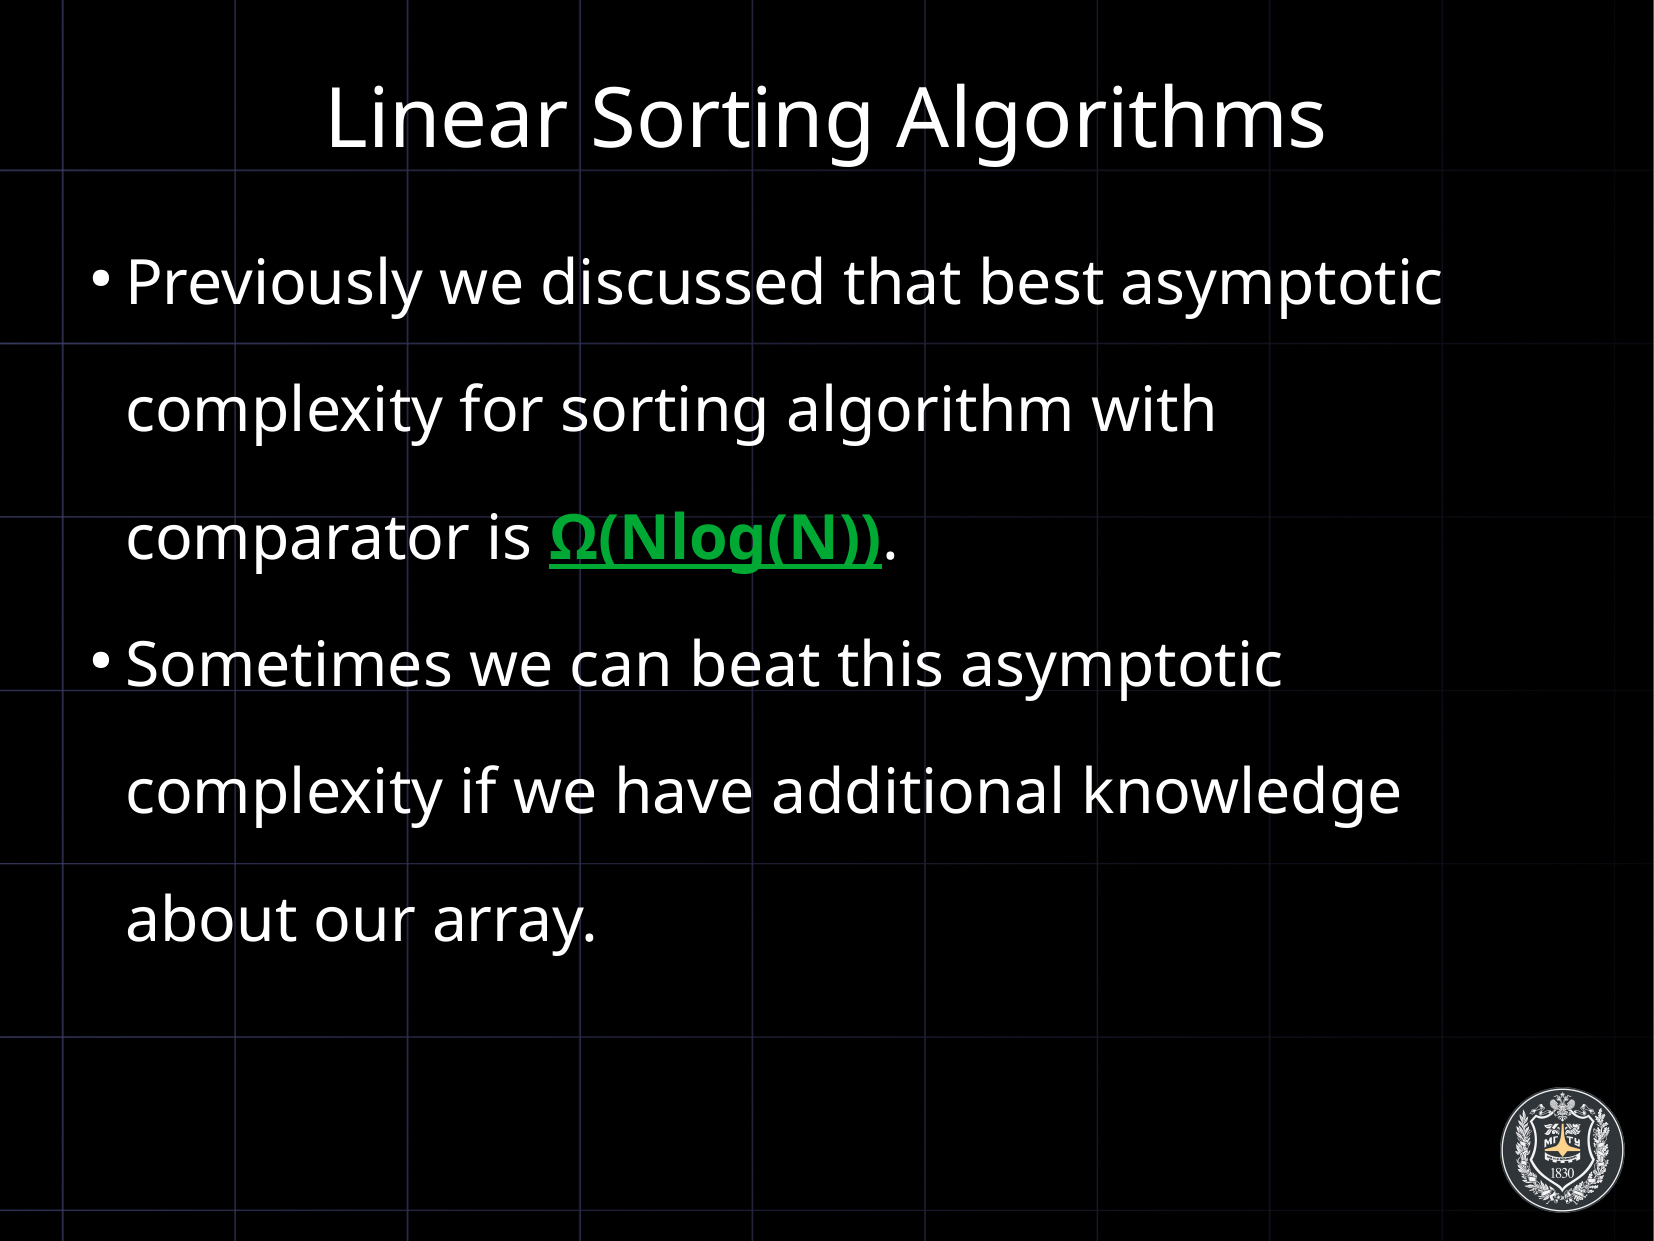

# Linear Sorting Algorithms
Previously we discussed that best asymptotic complexity for sorting algorithm with comparator is Ω(Nlog(N)).
Sometimes we can beat this asymptotic complexity if we have additional knowledge about our array.